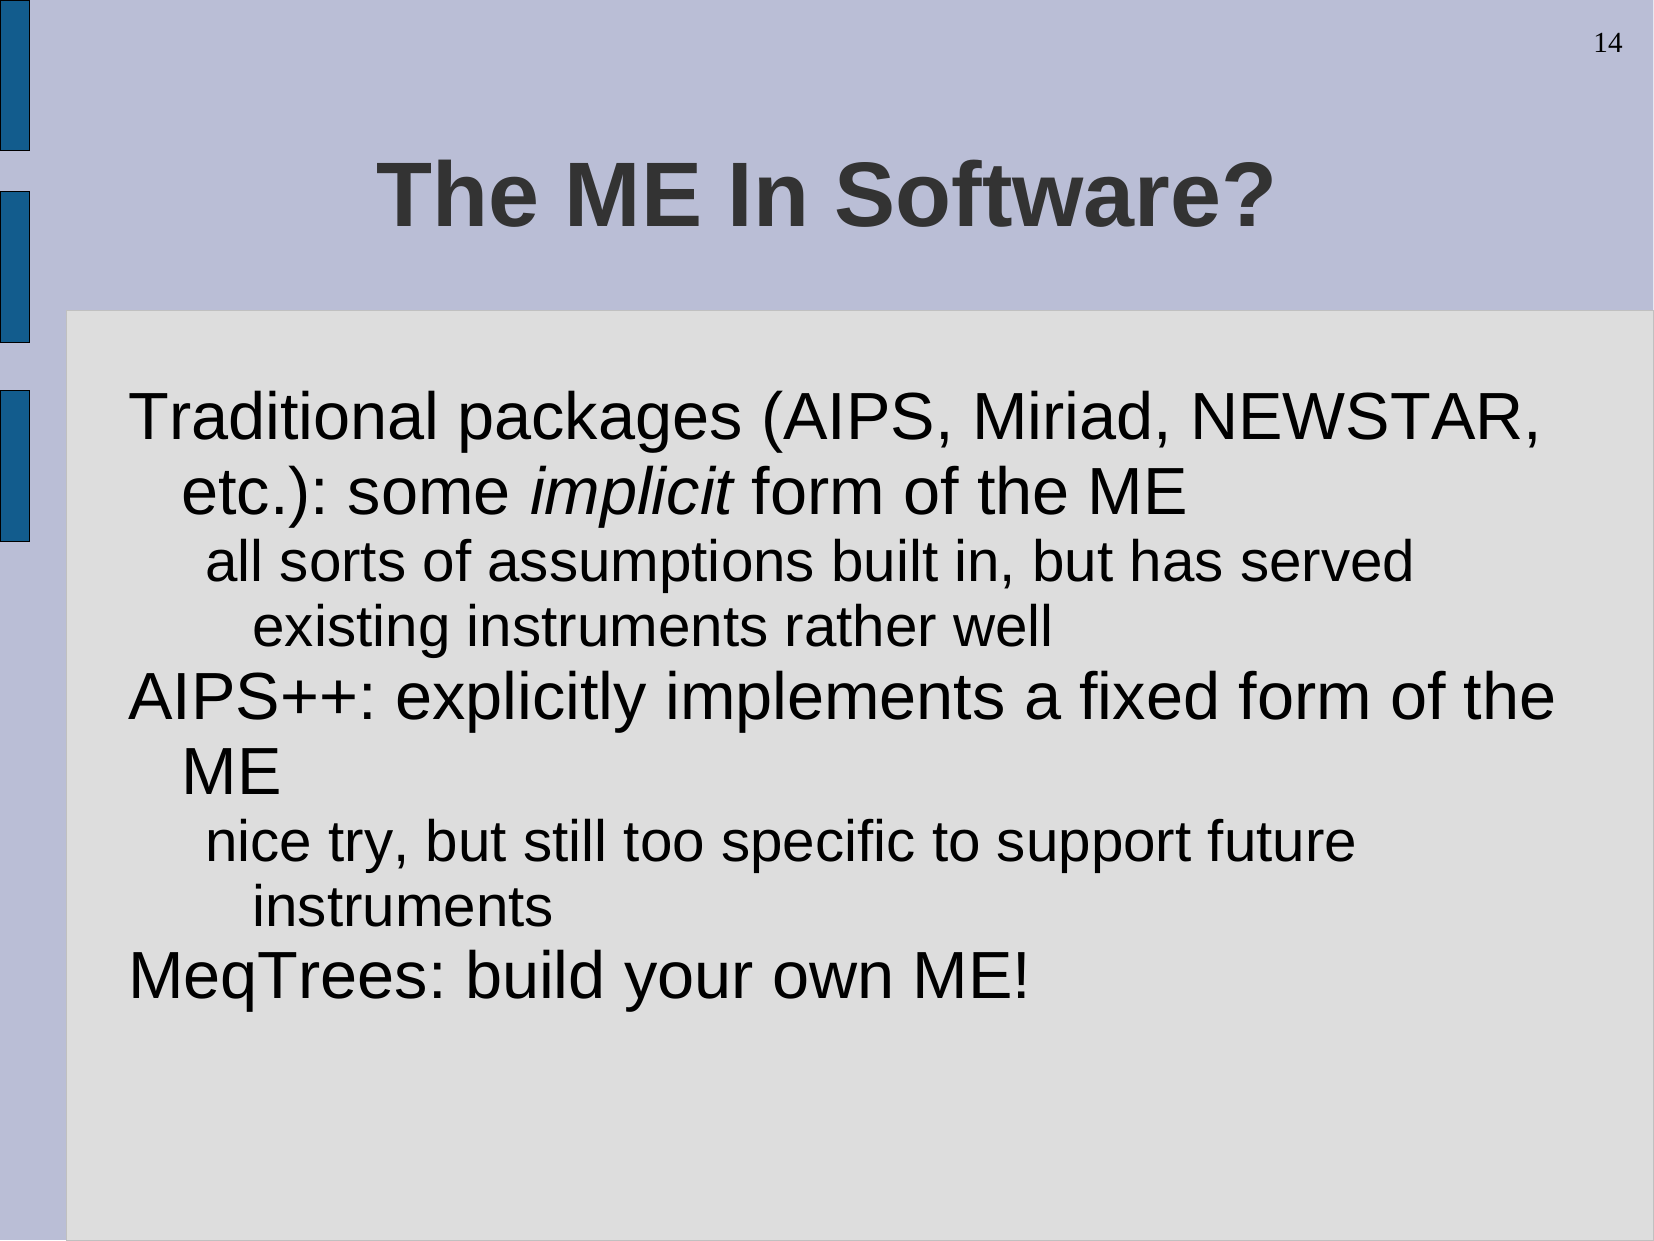

14
# The ME In Software?
Traditional packages (AIPS, Miriad, NEWSTAR, etc.): some implicit form of the ME
all sorts of assumptions built in, but has served existing instruments rather well
AIPS++: explicitly implements a fixed form of the ME
nice try, but still too specific to support future instruments
MeqTrees: build your own ME!